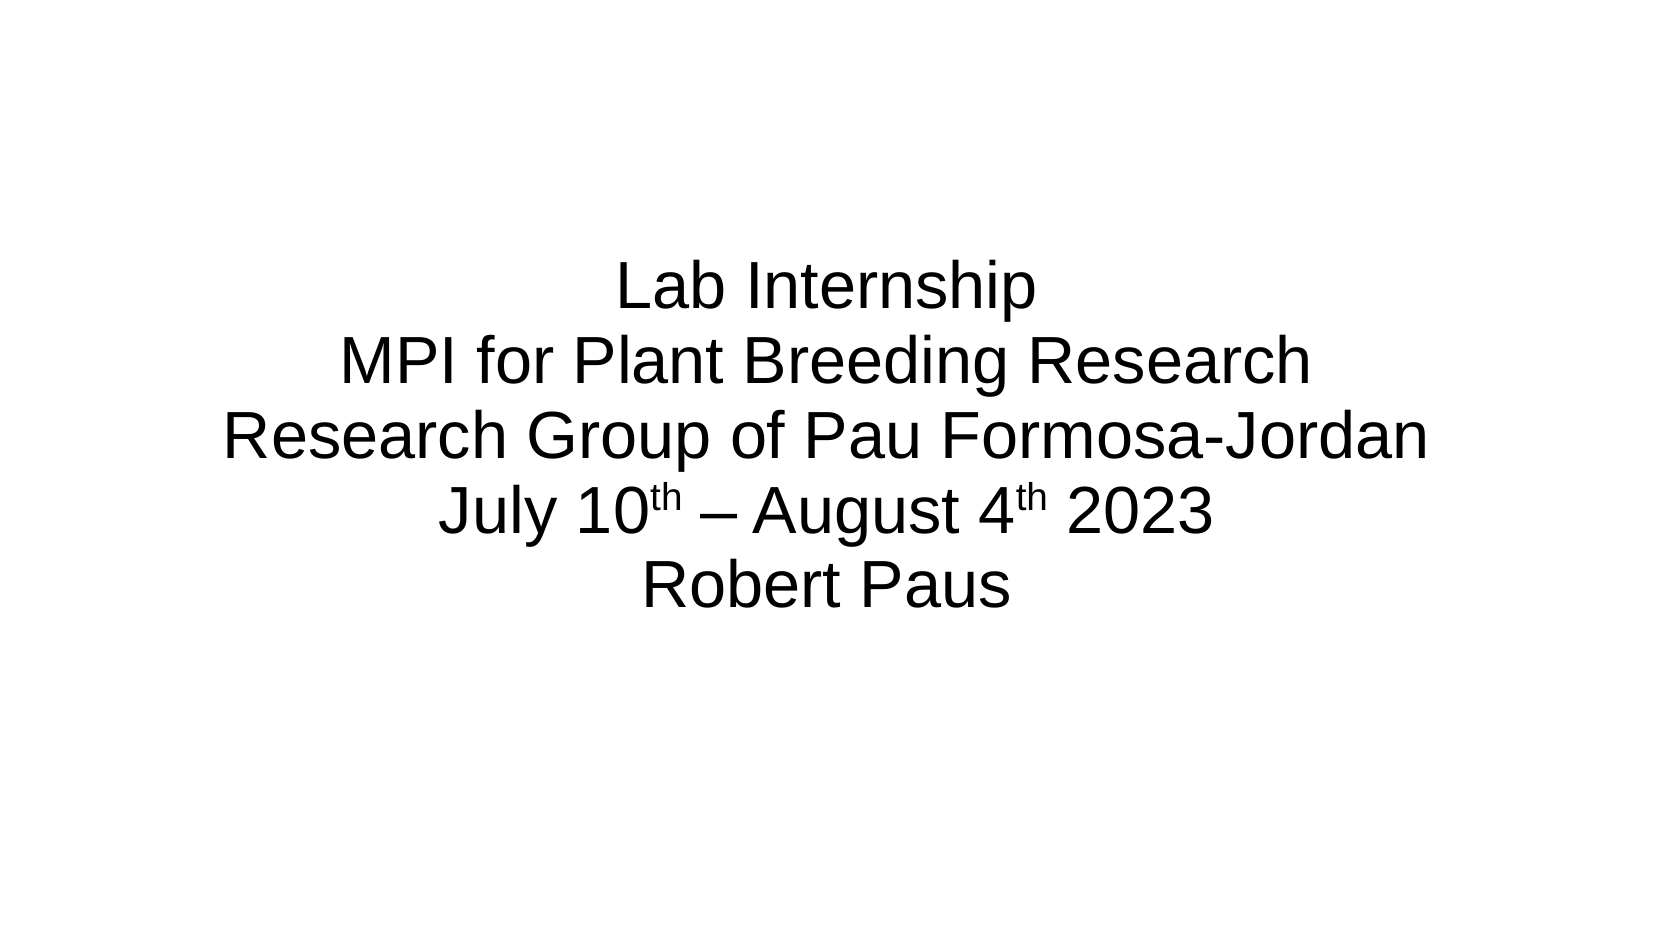

# Lab Internship
MPI for Plant Breeding Research
Research Group of Pau Formosa-Jordan
July 10th – August 4th 2023
Robert Paus